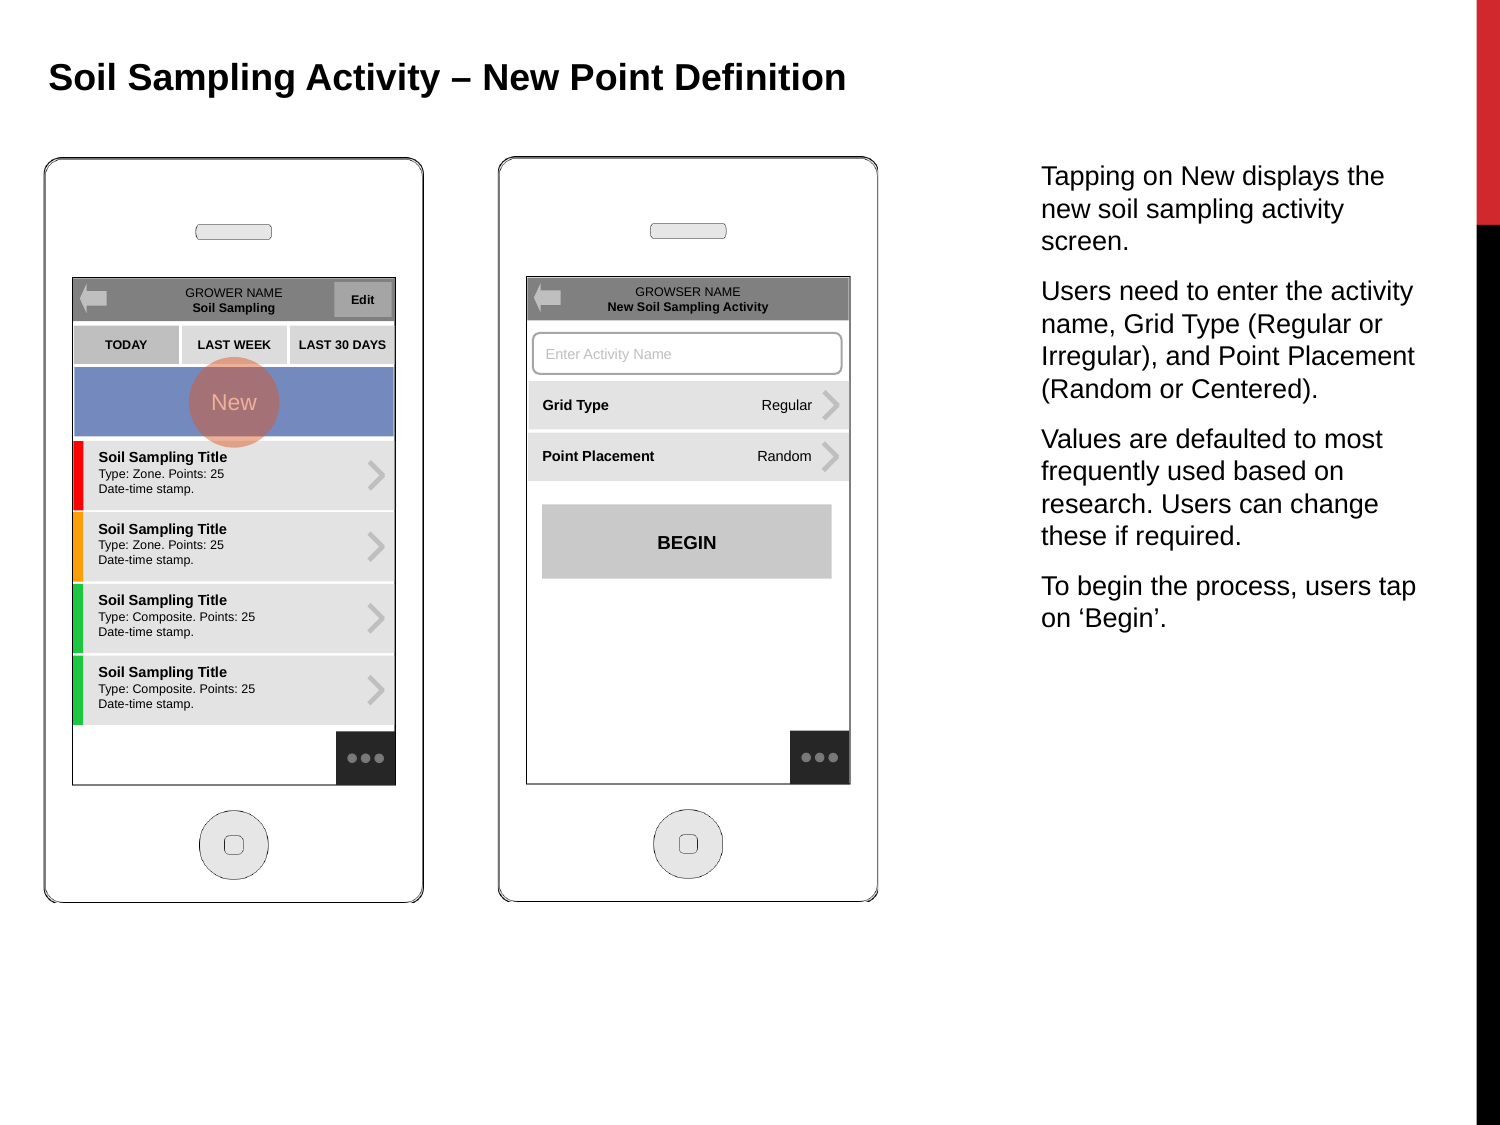

Soil Sampling Activity – New Point Definition
Tapping on New displays the new soil sampling activity screen.
Users need to enter the activity name, Grid Type (Regular or Irregular), and Point Placement (Random or Centered).
Values are defaulted to most frequently used based on research. Users can change these if required.
To begin the process, users tap on ‘Begin’.
GROWER NAME
Soil Sampling
Edit
TODAY
LAST WEEK
LAST 30 DAYS
New
Soil Sampling Title
Type: Zone. Points: 25
Date-time stamp.
Soil Sampling Title
Type: Zone. Points: 25
Date-time stamp.
Soil Sampling Title
Type: Composite. Points: 25
Date-time stamp.
Soil Sampling Title
Type: Composite. Points: 25
Date-time stamp.
GROWSER NAME
New Soil Sampling Activity
Enter Activity Name
Grid Type
Regular
Point Placement
Random
BEGIN